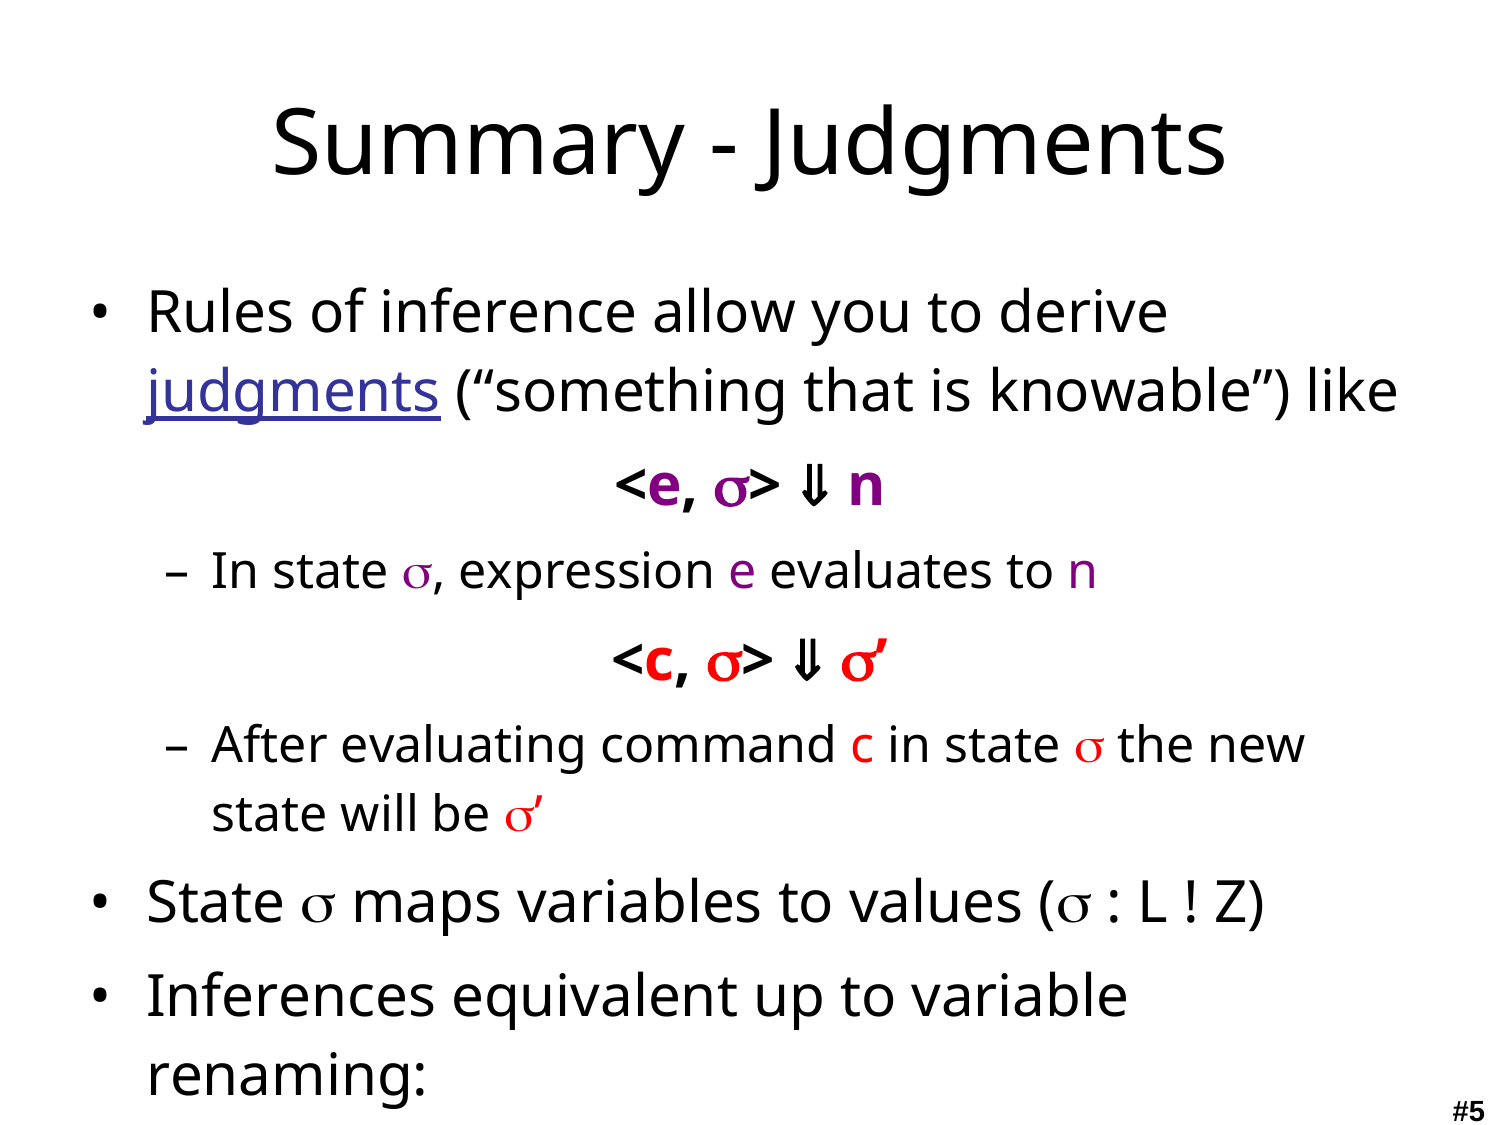

# Summary - Judgments
Rules of inference allow you to derive judgments (“something that is knowable”) like
<e, >  n
In state , expression e evaluates to n
<c, >  ’
After evaluating command c in state  the new state will be ’
State  maps variables to values ( : L ! Z)
Inferences equivalent up to variable renaming:
<c, >  ’ === <c’, >  
5